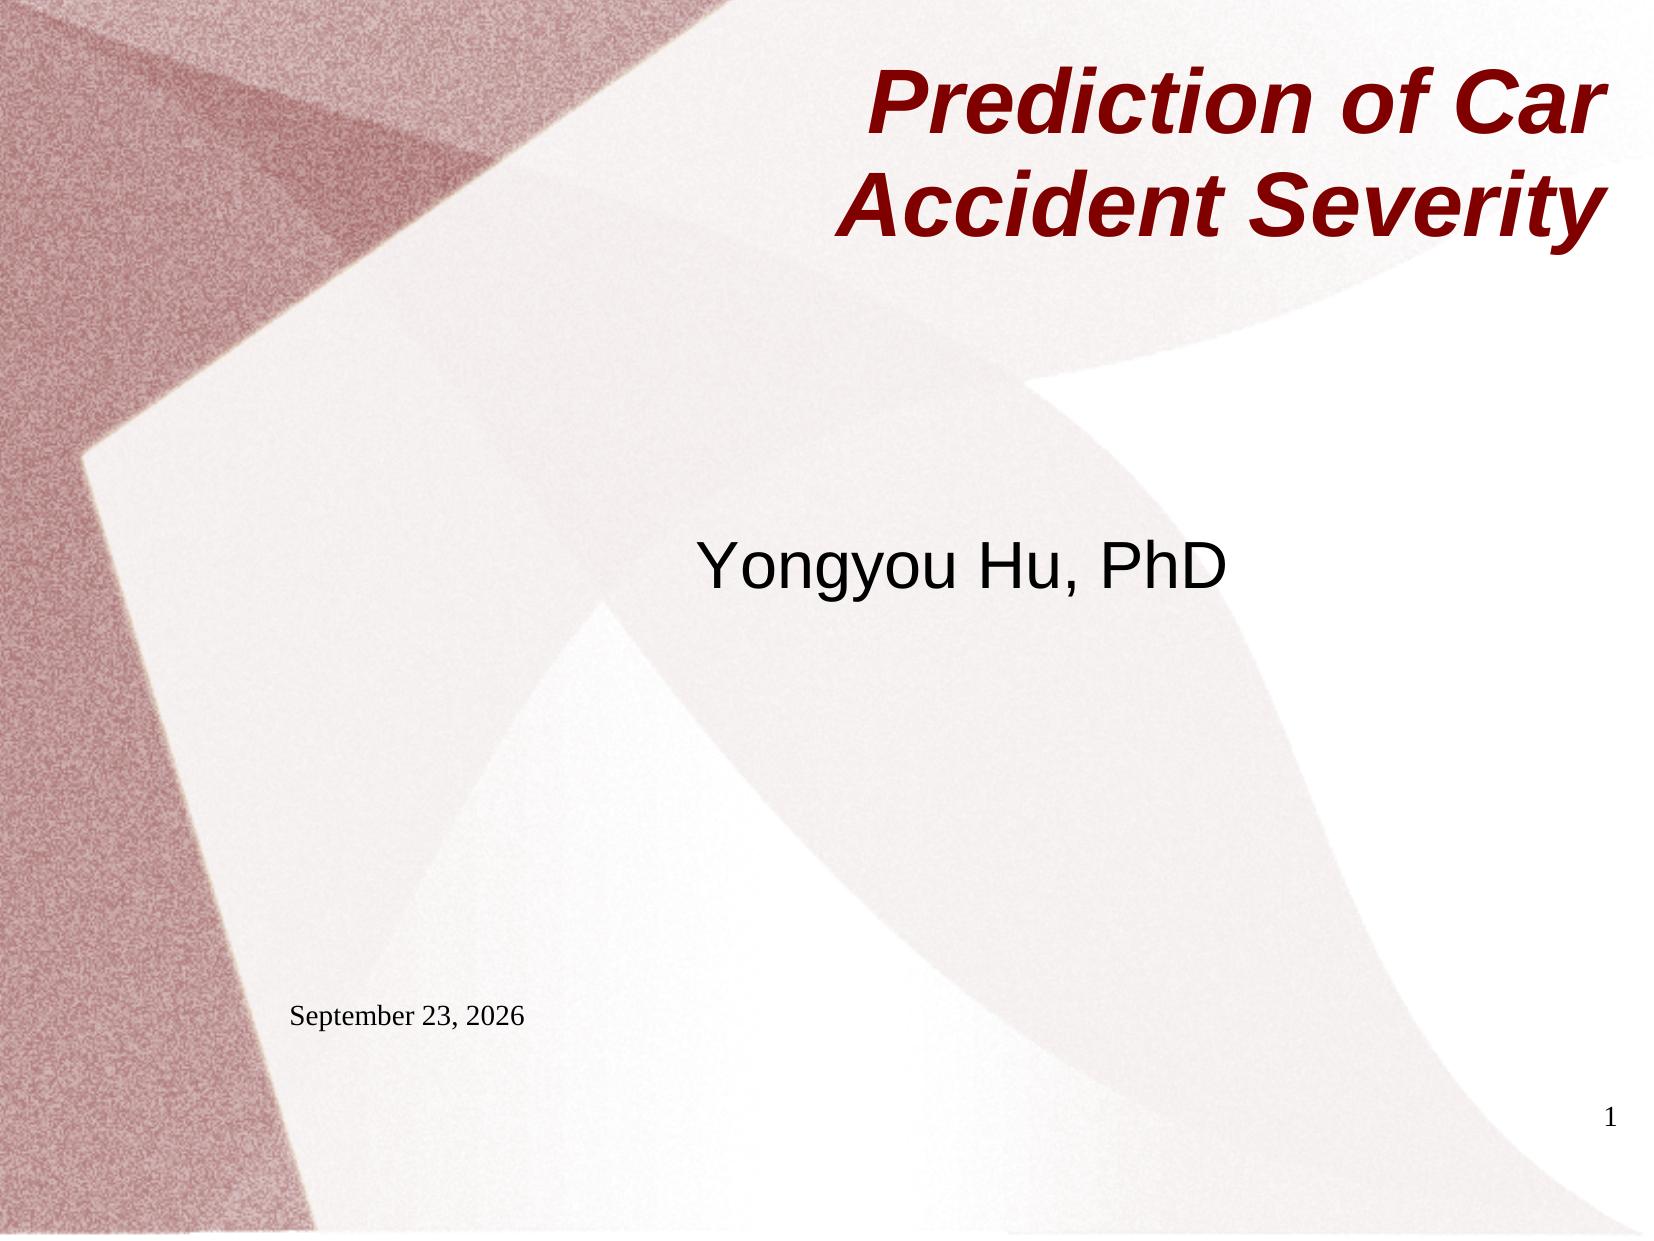

# Prediction of Car Accident Severity
Yongyou Hu, PhD
1